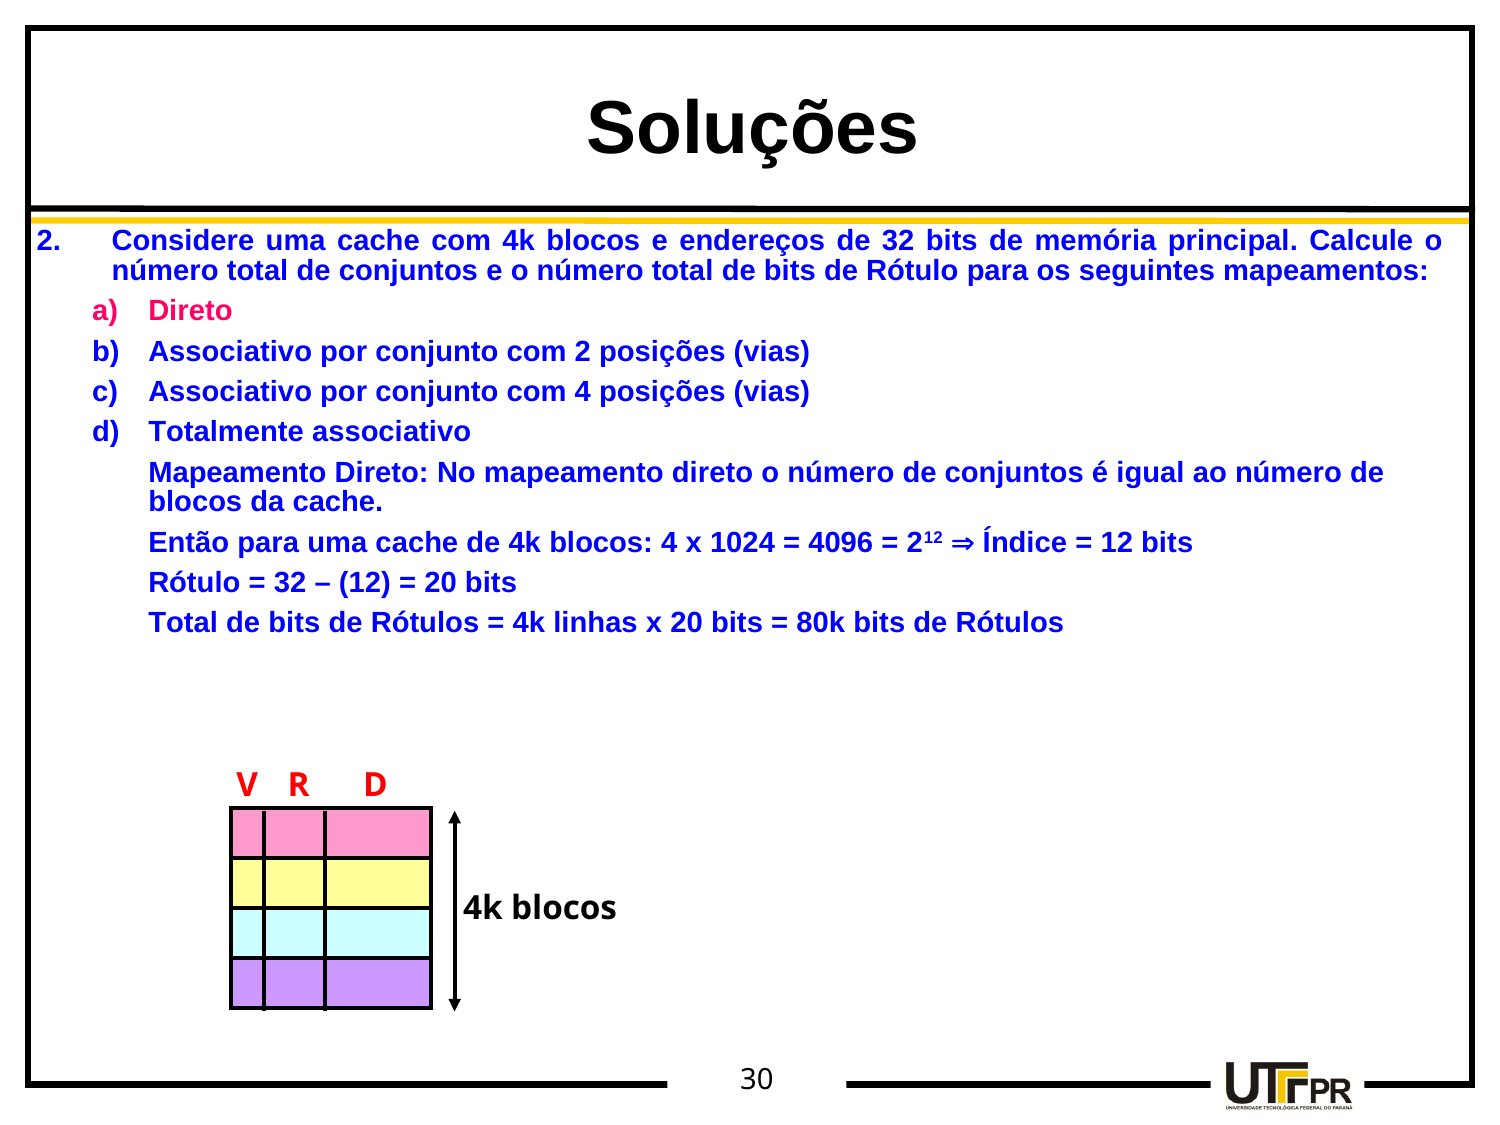

Soluções
# Considere uma cache com 4k blocos e endereços de 32 bits de memória principal. Calcule o número total de conjuntos e o número total de bits de Rótulo para os seguintes mapeamentos:
Direto
Associativo por conjunto com 2 posições (vias)
Associativo por conjunto com 4 posições (vias)
Totalmente associativo
Mapeamento Direto: No mapeamento direto o número de conjuntos é igual ao número de blocos da cache.
	Então para uma cache de 4k blocos: 4 x 1024 = 4096 = 212  Índice = 12 bits
	Rótulo = 32 – (12) = 20 bits
	Total de bits de Rótulos = 4k linhas x 20 bits = 80k bits de Rótulos
V
R
D
4k blocos